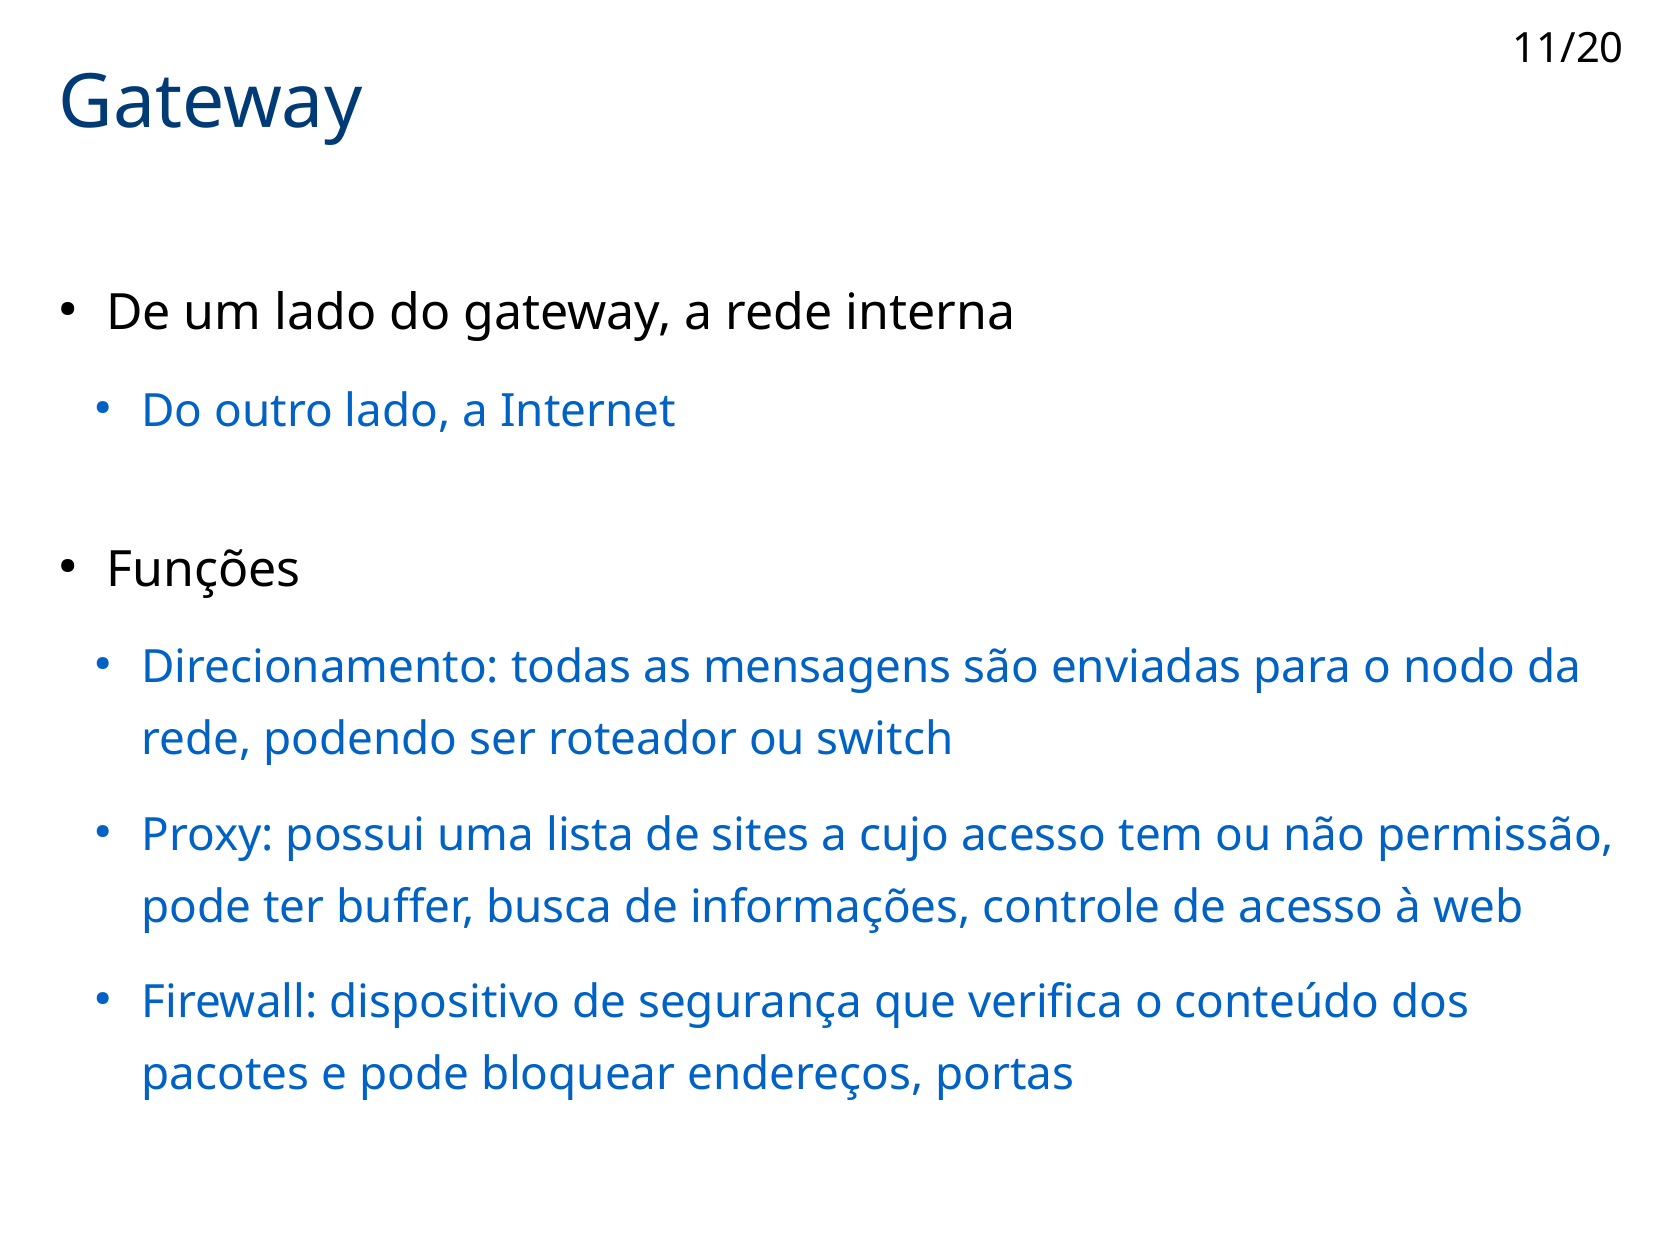

11
# Gateway
De um lado do gateway, a rede interna
Do outro lado, a Internet
Funções
Direcionamento: todas as mensagens são enviadas para o nodo da rede, podendo ser roteador ou switch
Proxy: possui uma lista de sites a cujo acesso tem ou não permissão, pode ter buffer, busca de informações, controle de acesso à web
Firewall: dispositivo de segurança que verifica o conteúdo dos pacotes e pode bloquear endereços, portas